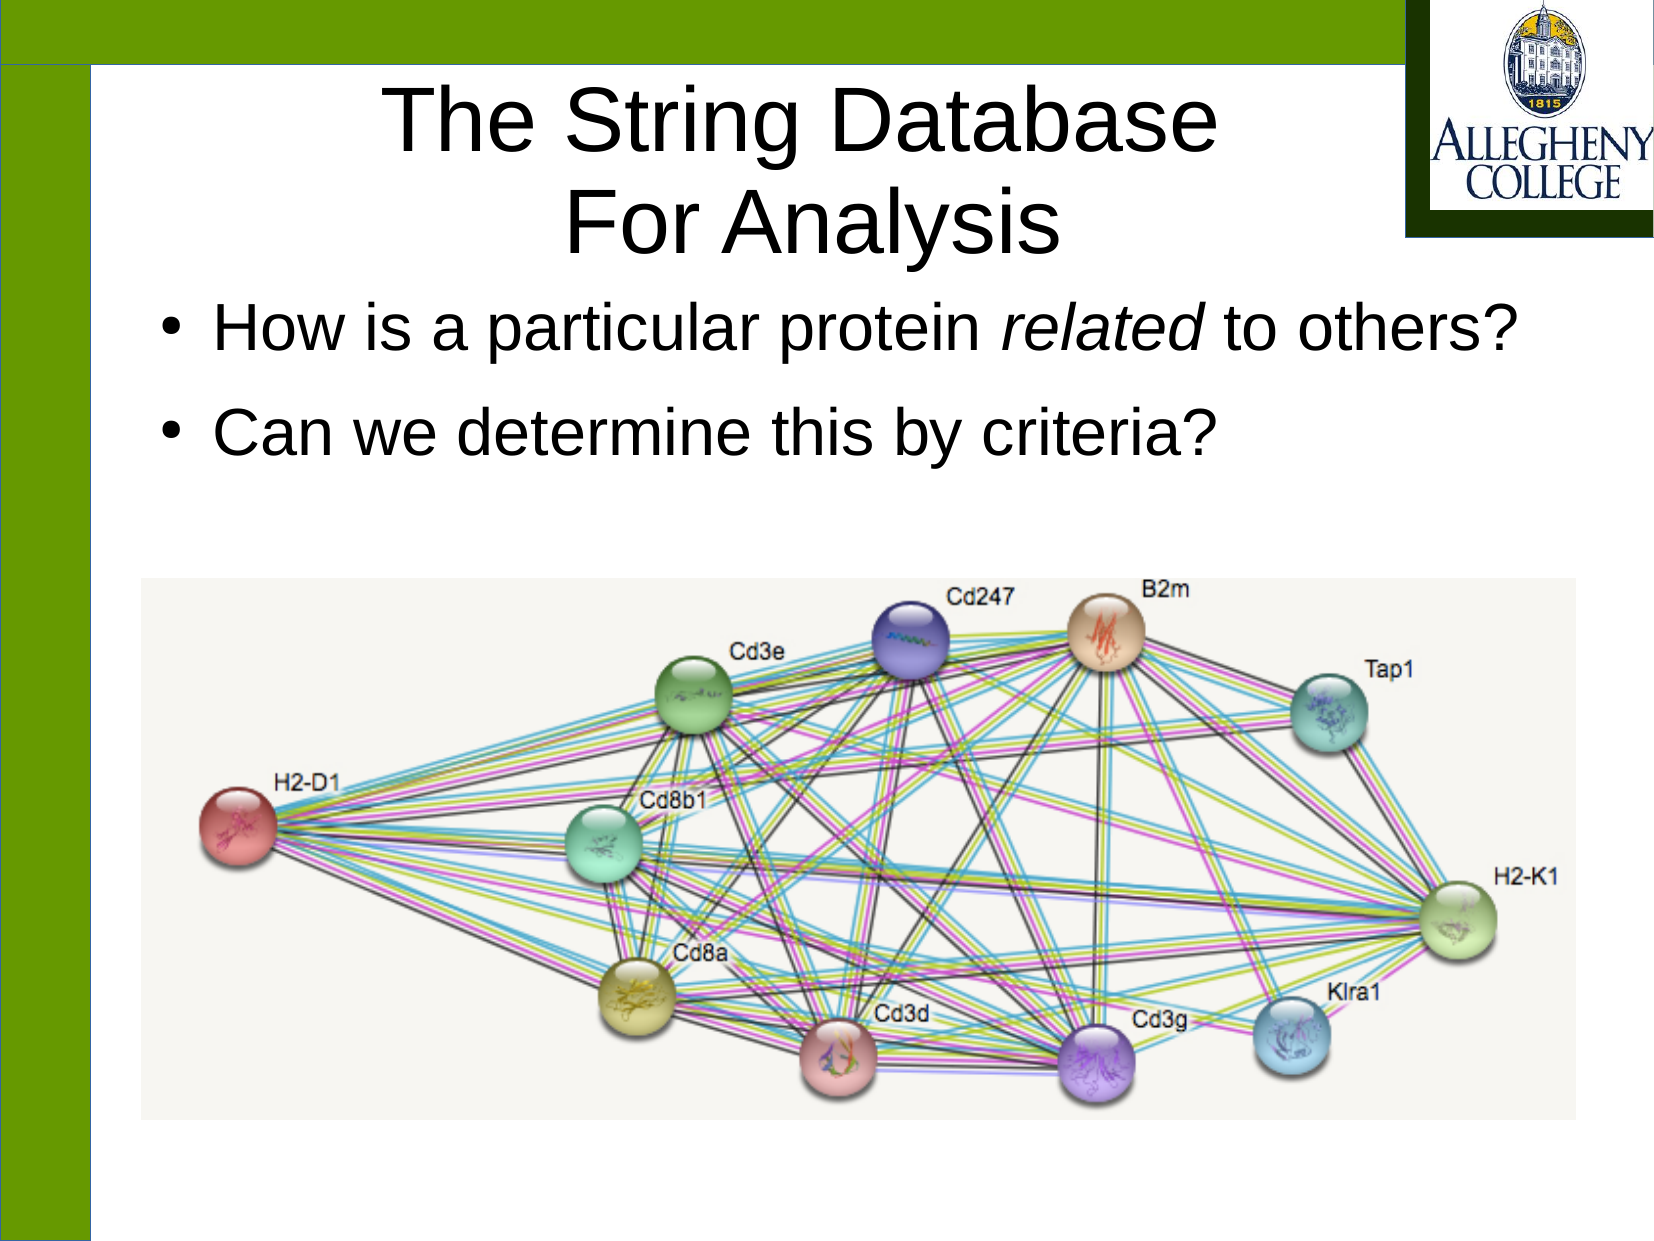

The String Database
For Analysis
# How is a particular protein related to others?
Can we determine this by criteria?